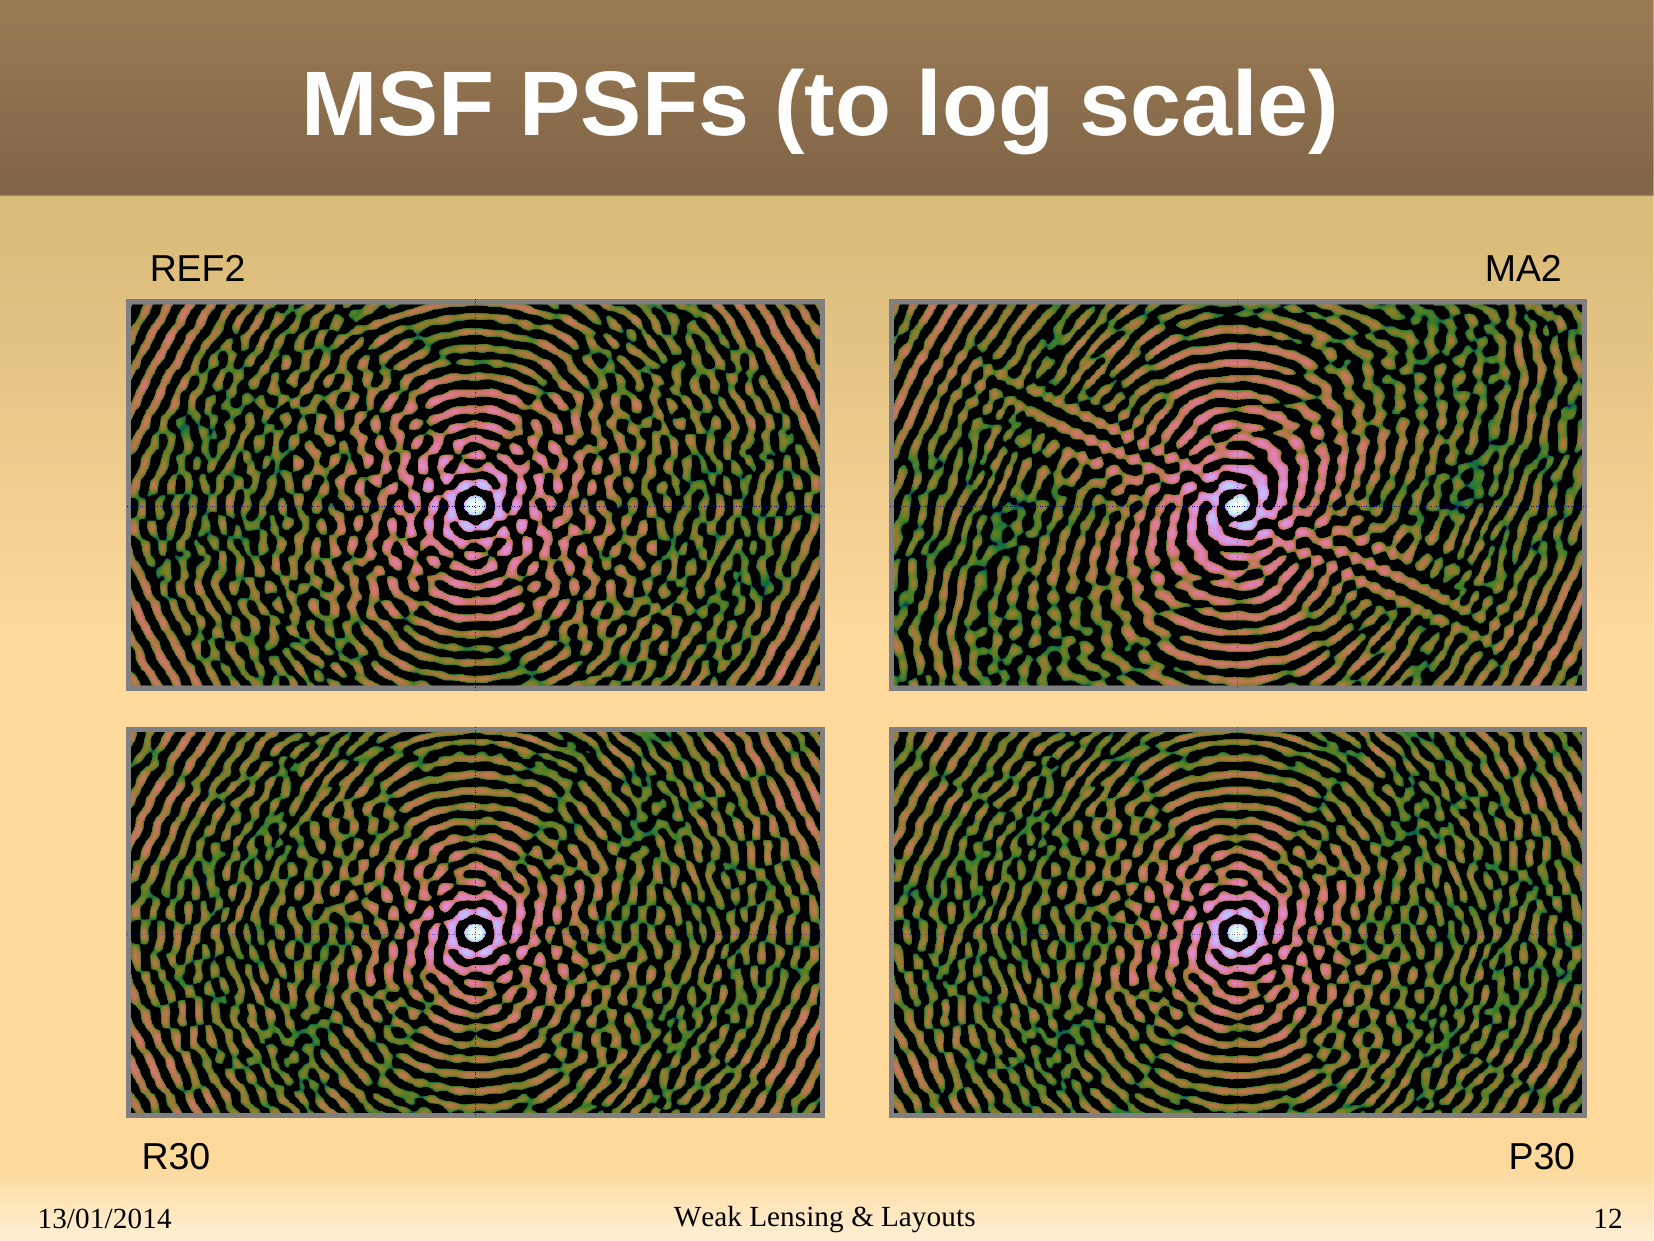

# MSF PSFs (to log scale)
REF2
MA2
R30
P30
Weak Lensing & Layouts
13/01/2014
12